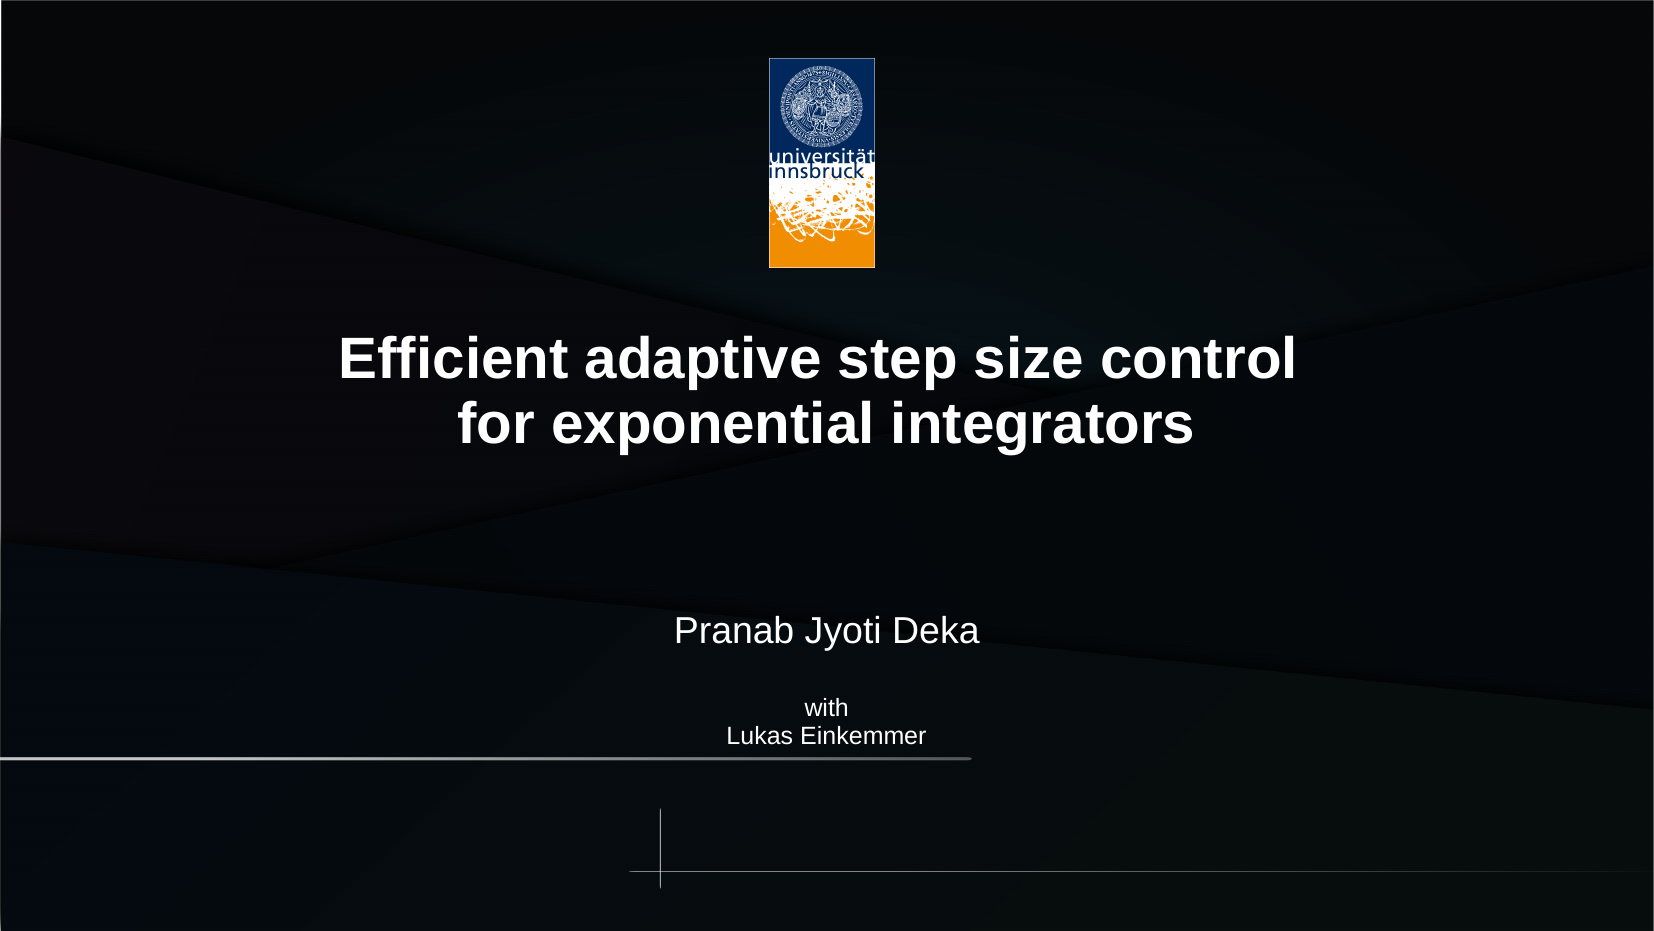

Efficient adaptive step size control
for exponential integrators
Pranab Jyoti Deka
with
Lukas Einkemmer